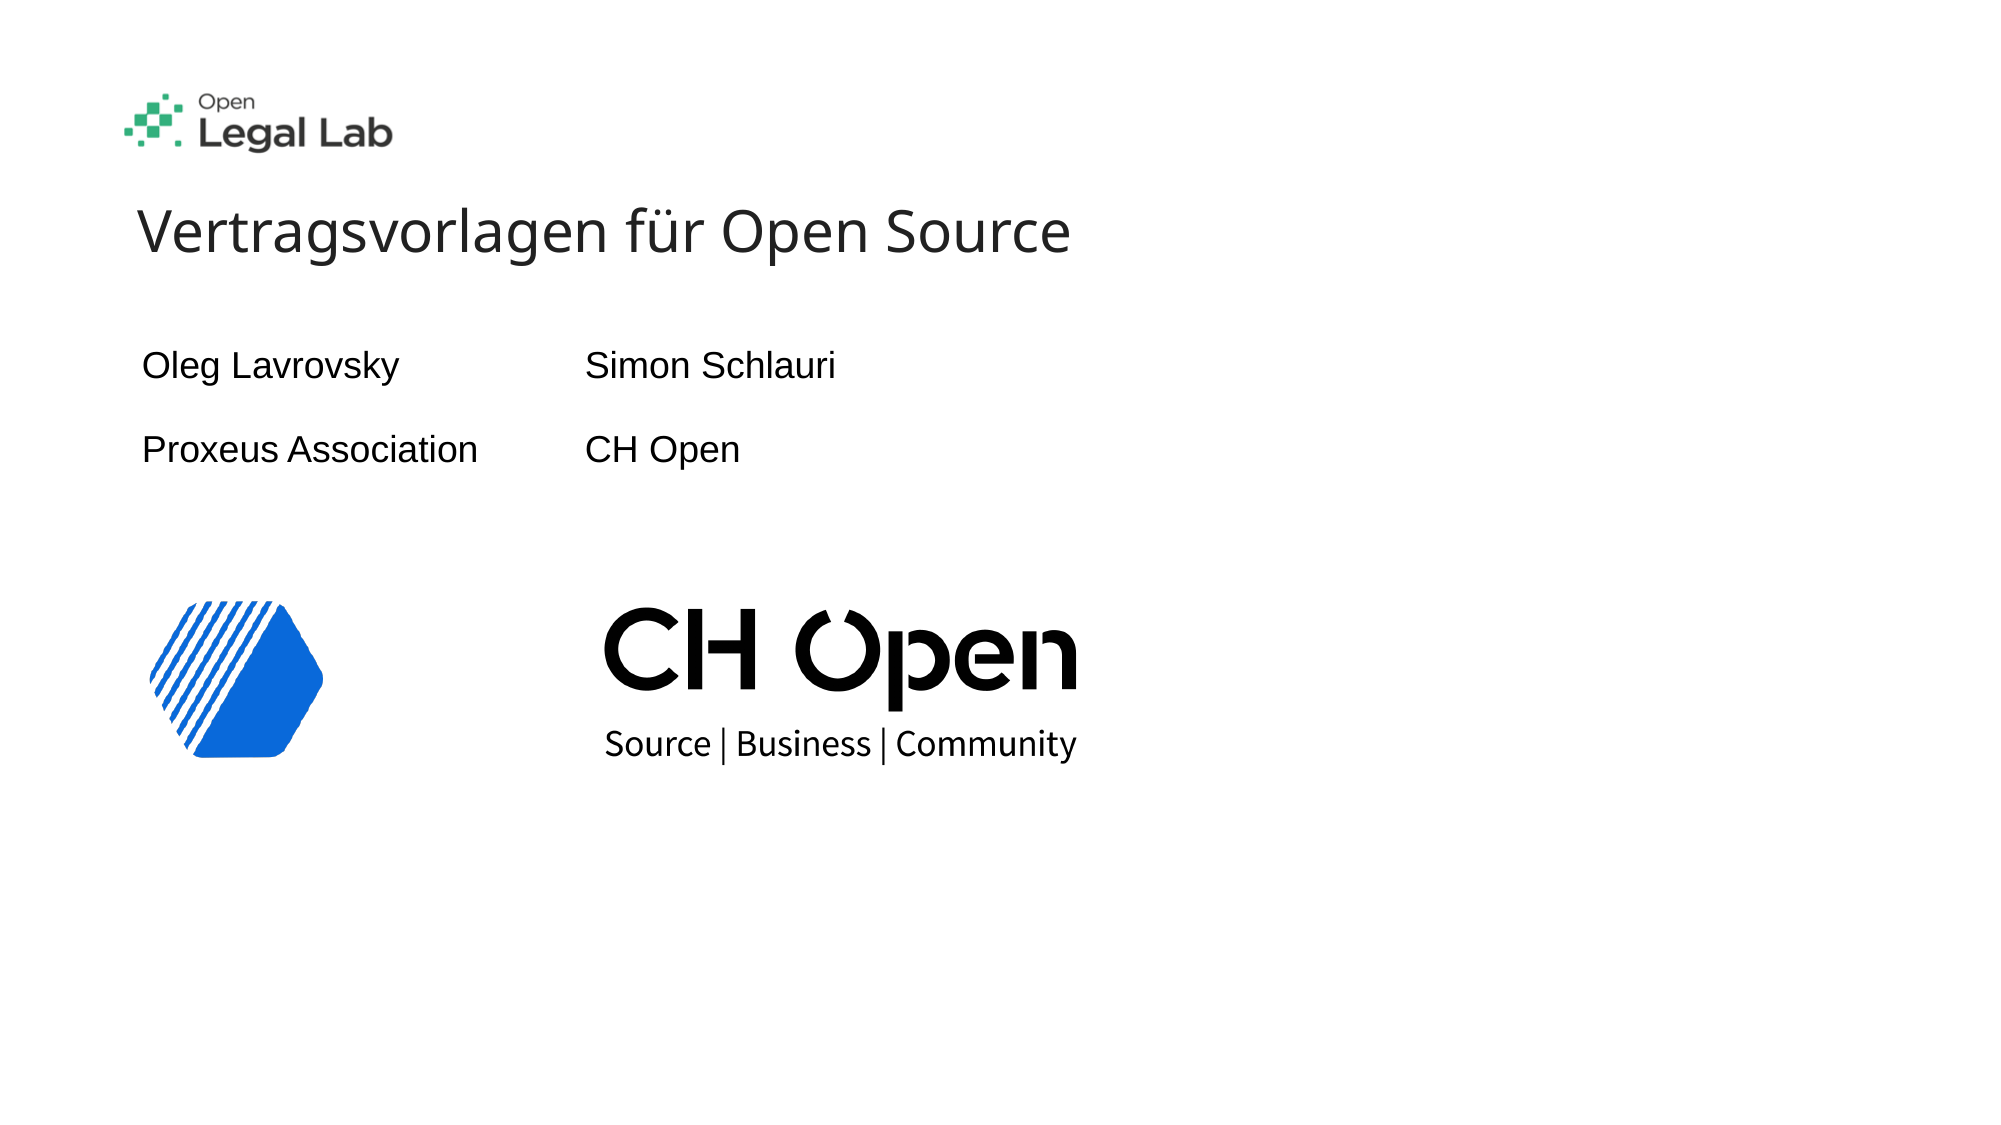

# Vertragsvorlagen für Open Source
Oleg Lavrovsky 			Simon Schlauri
Proxeus Association 		CH Open